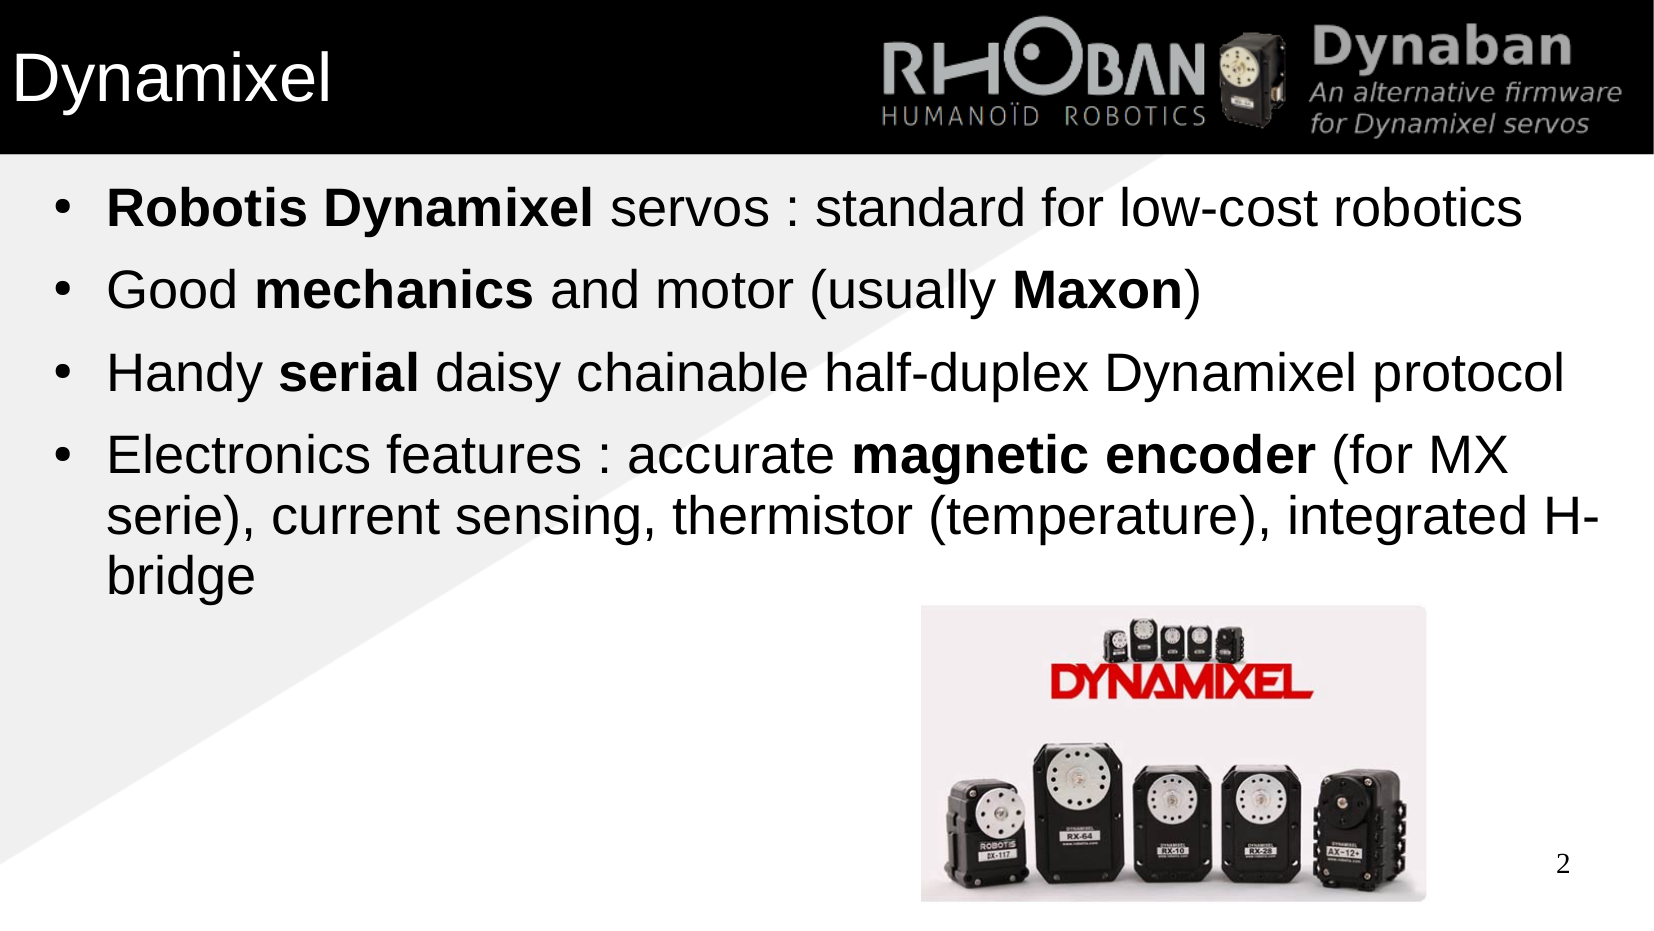

# Dynamixel
Robotis Dynamixel servos : standard for low-cost robotics
Good mechanics and motor (usually Maxon)
Handy serial daisy chainable half-duplex Dynamixel protocol
Electronics features : accurate magnetic encoder (for MX serie), current sensing, thermistor (temperature), integrated H-bridge
2